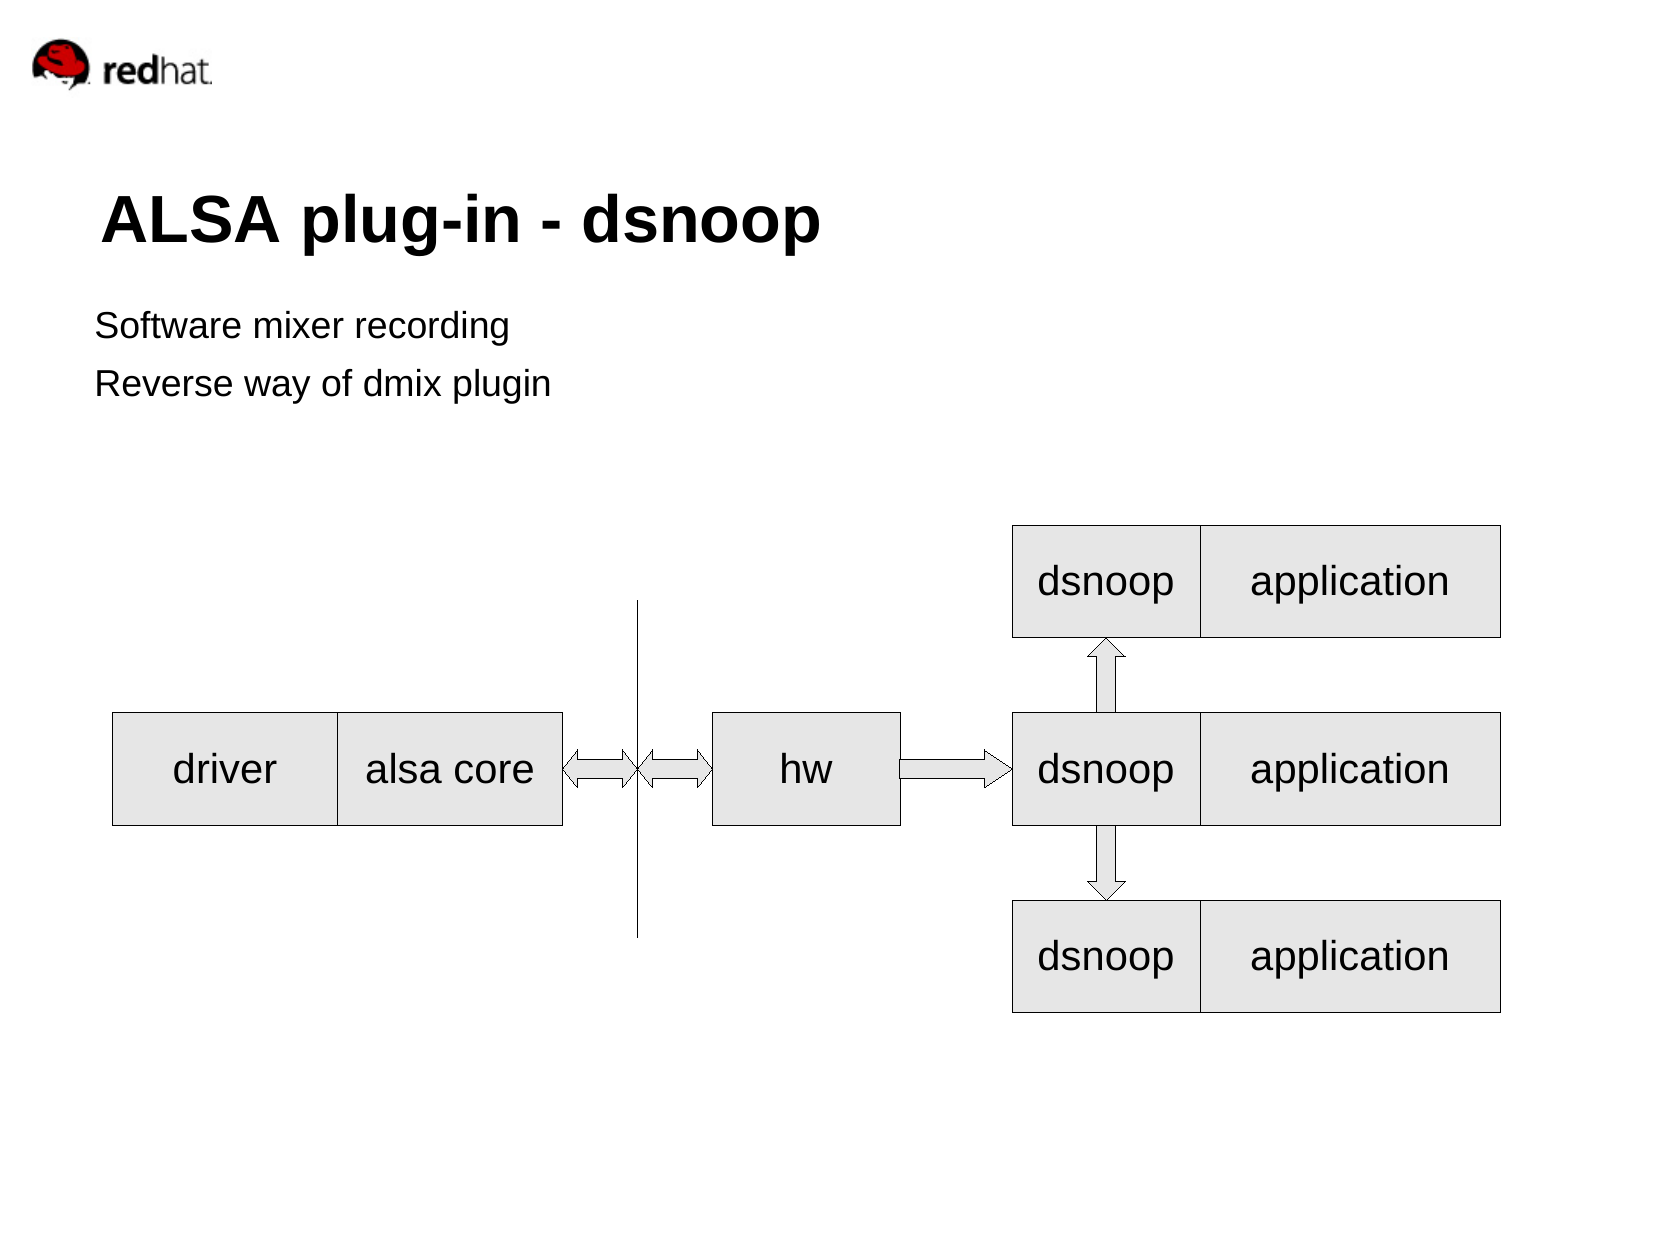

# ALSA plug-in - dsnoop
Software mixer recording
Reverse way of dmix plugin
dsnoop
application
driver
alsa core
hw
dsnoop
application
dsnoop
application